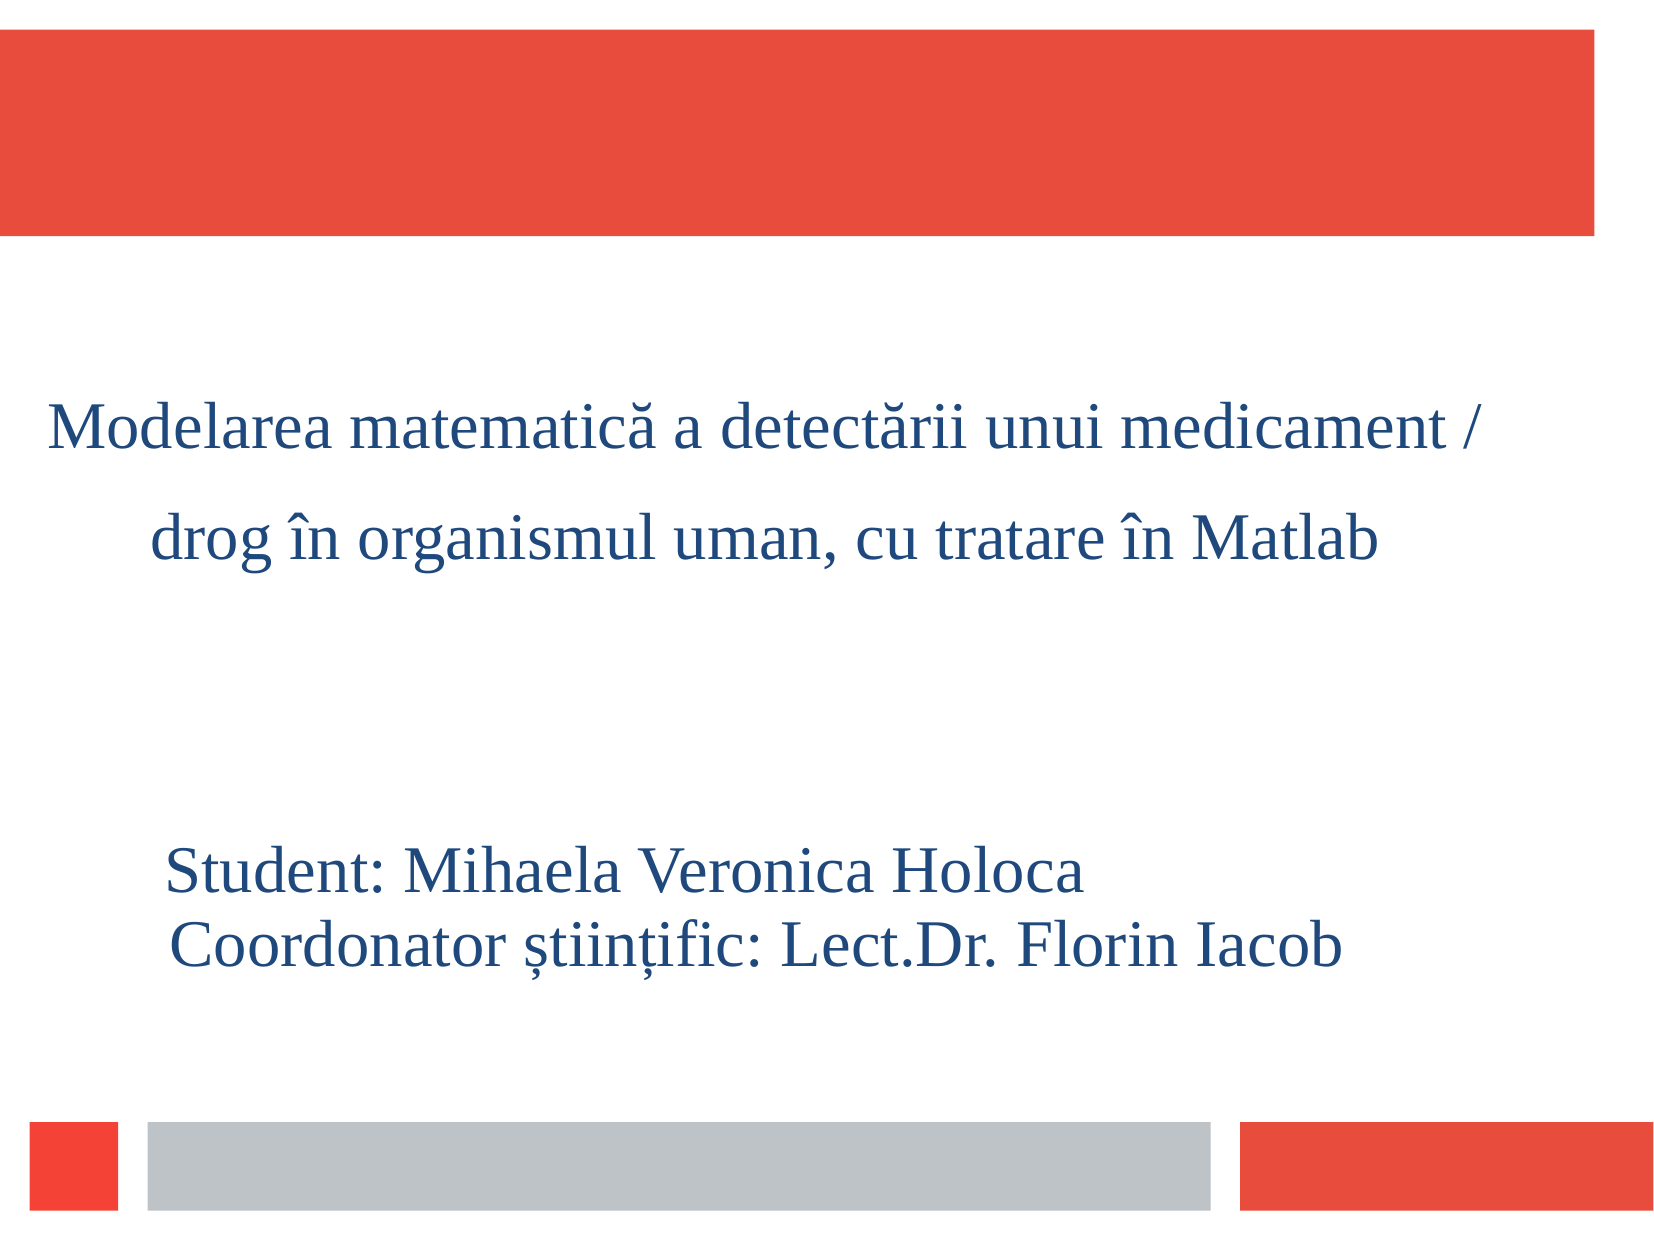

# Modelarea matematică a detectării unui medicament / drog în organismul uman, cu tratare în Matlab
 Student: Mihaela Veronica Holoca
Coordonator științific: Lect.Dr. Florin Iacob